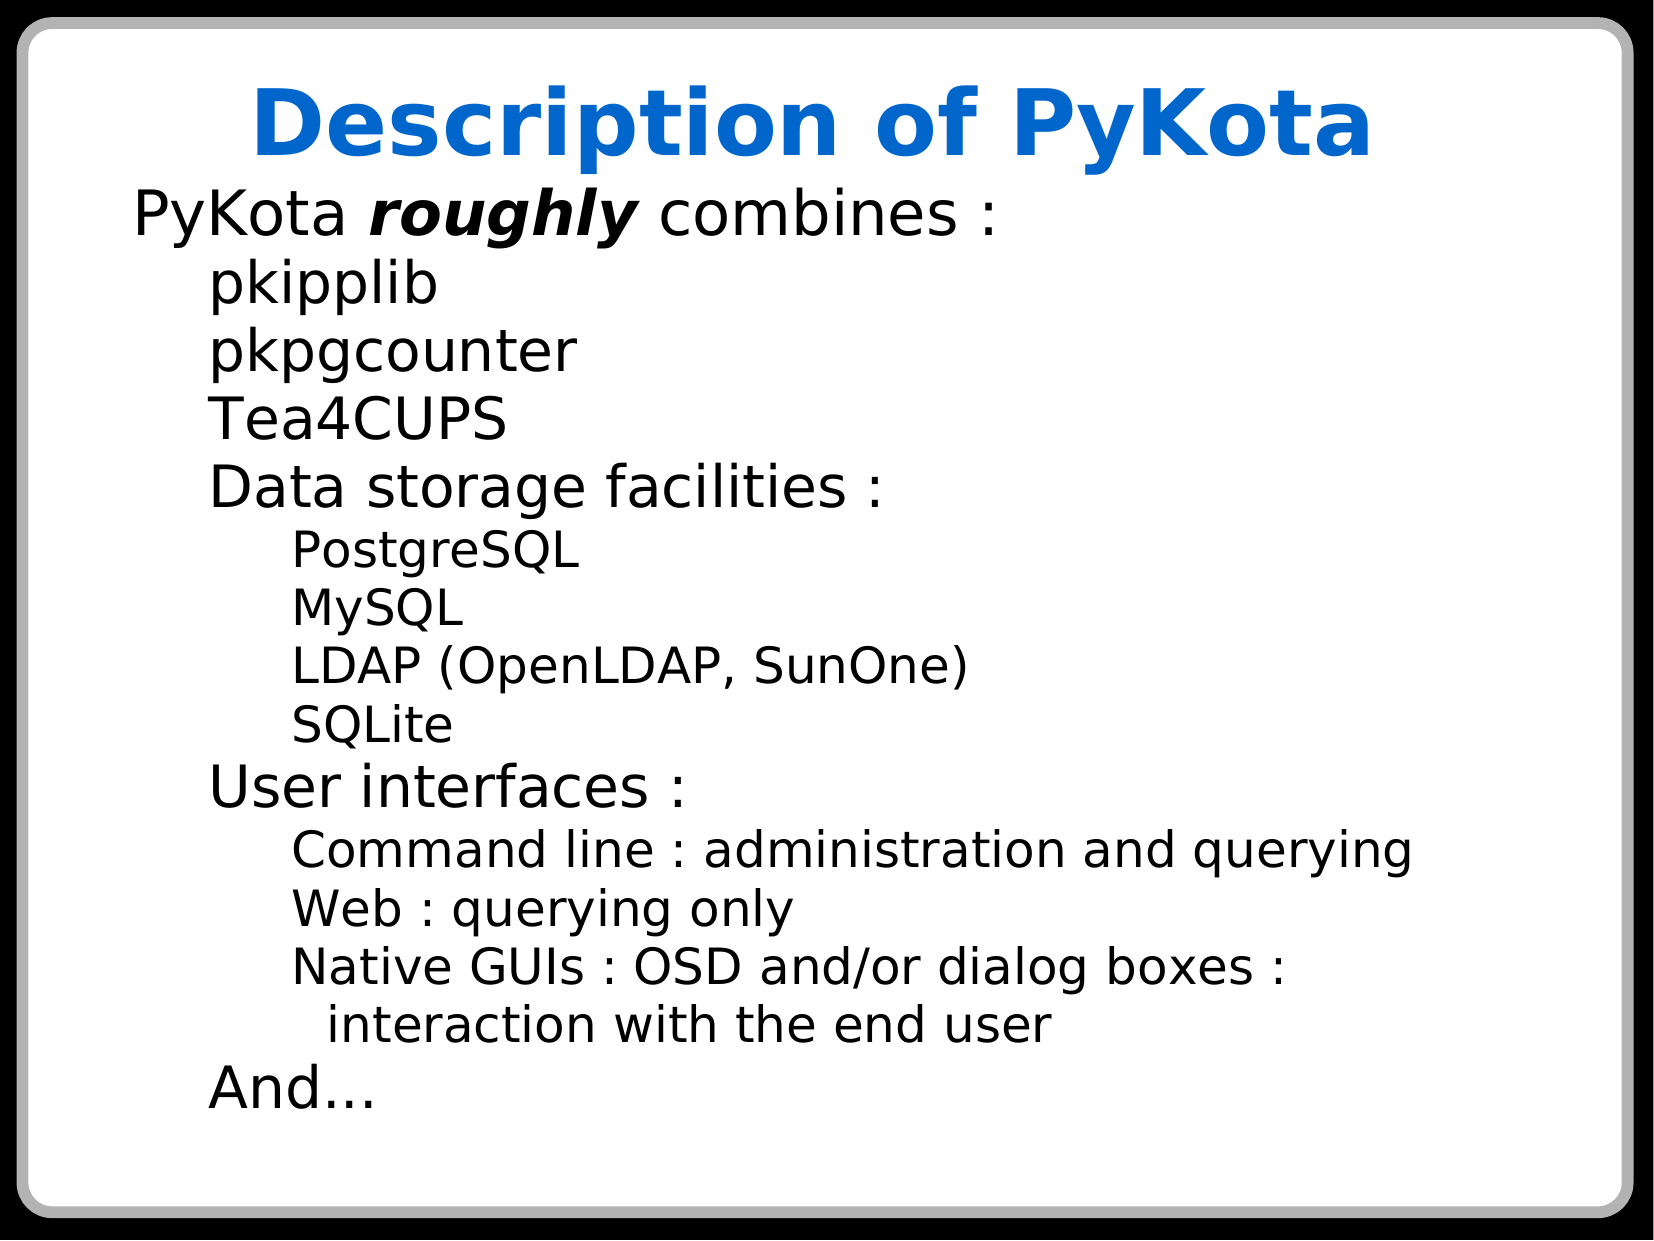

# Description of PyKota
PyKota roughly combines :
pkipplib
pkpgcounter
Tea4CUPS
Data storage facilities :
PostgreSQL
MySQL
LDAP (OpenLDAP, SunOne)
SQLite
User interfaces :
Command line : administration and querying
Web : querying only
Native GUIs : OSD and/or dialog boxes : interaction with the end user
And...